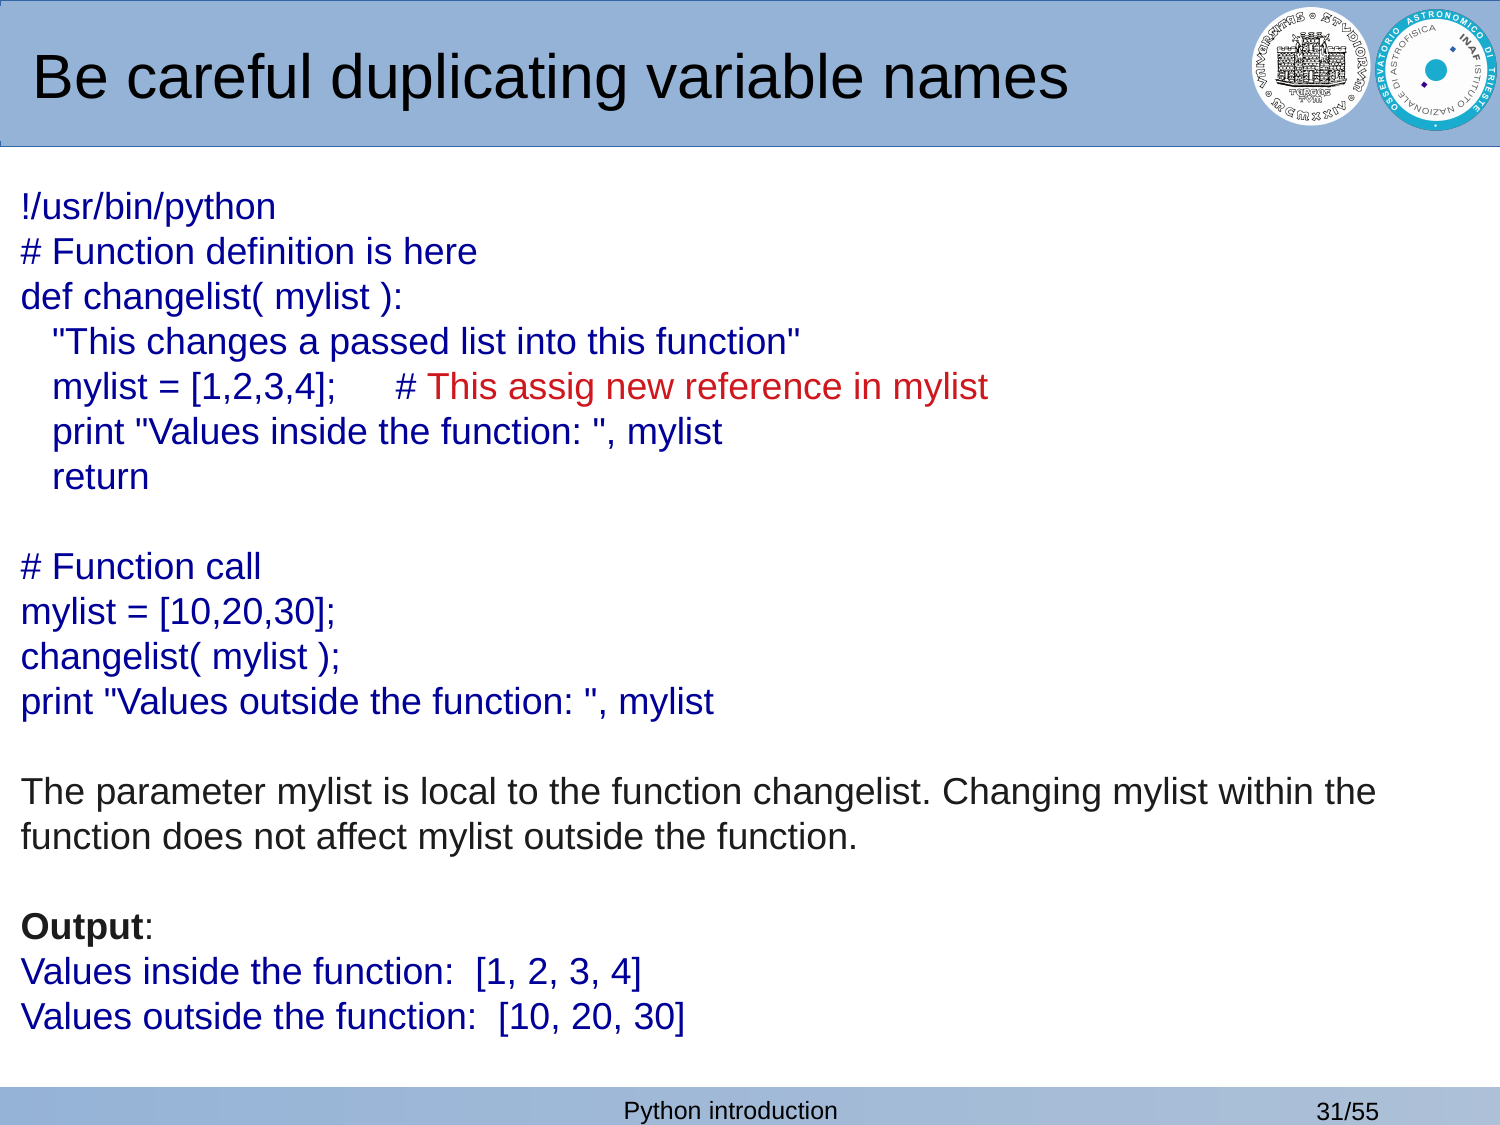

Be careful duplicating variable names
# !/usr/bin/python
# Function definition is here
def changelist( mylist ):
 "This changes a passed list into this function"
 mylist = [1,2,3,4]; 	# This assig new reference in mylist
 print "Values inside the function: ", mylist
 return
# Function call
mylist = [10,20,30];
changelist( mylist );
print "Values outside the function: ", mylist
The parameter mylist is local to the function changelist. Changing mylist within the function does not affect mylist outside the function.
Output:
Values inside the function: [1, 2, 3, 4]
Values outside the function: [10, 20, 30]